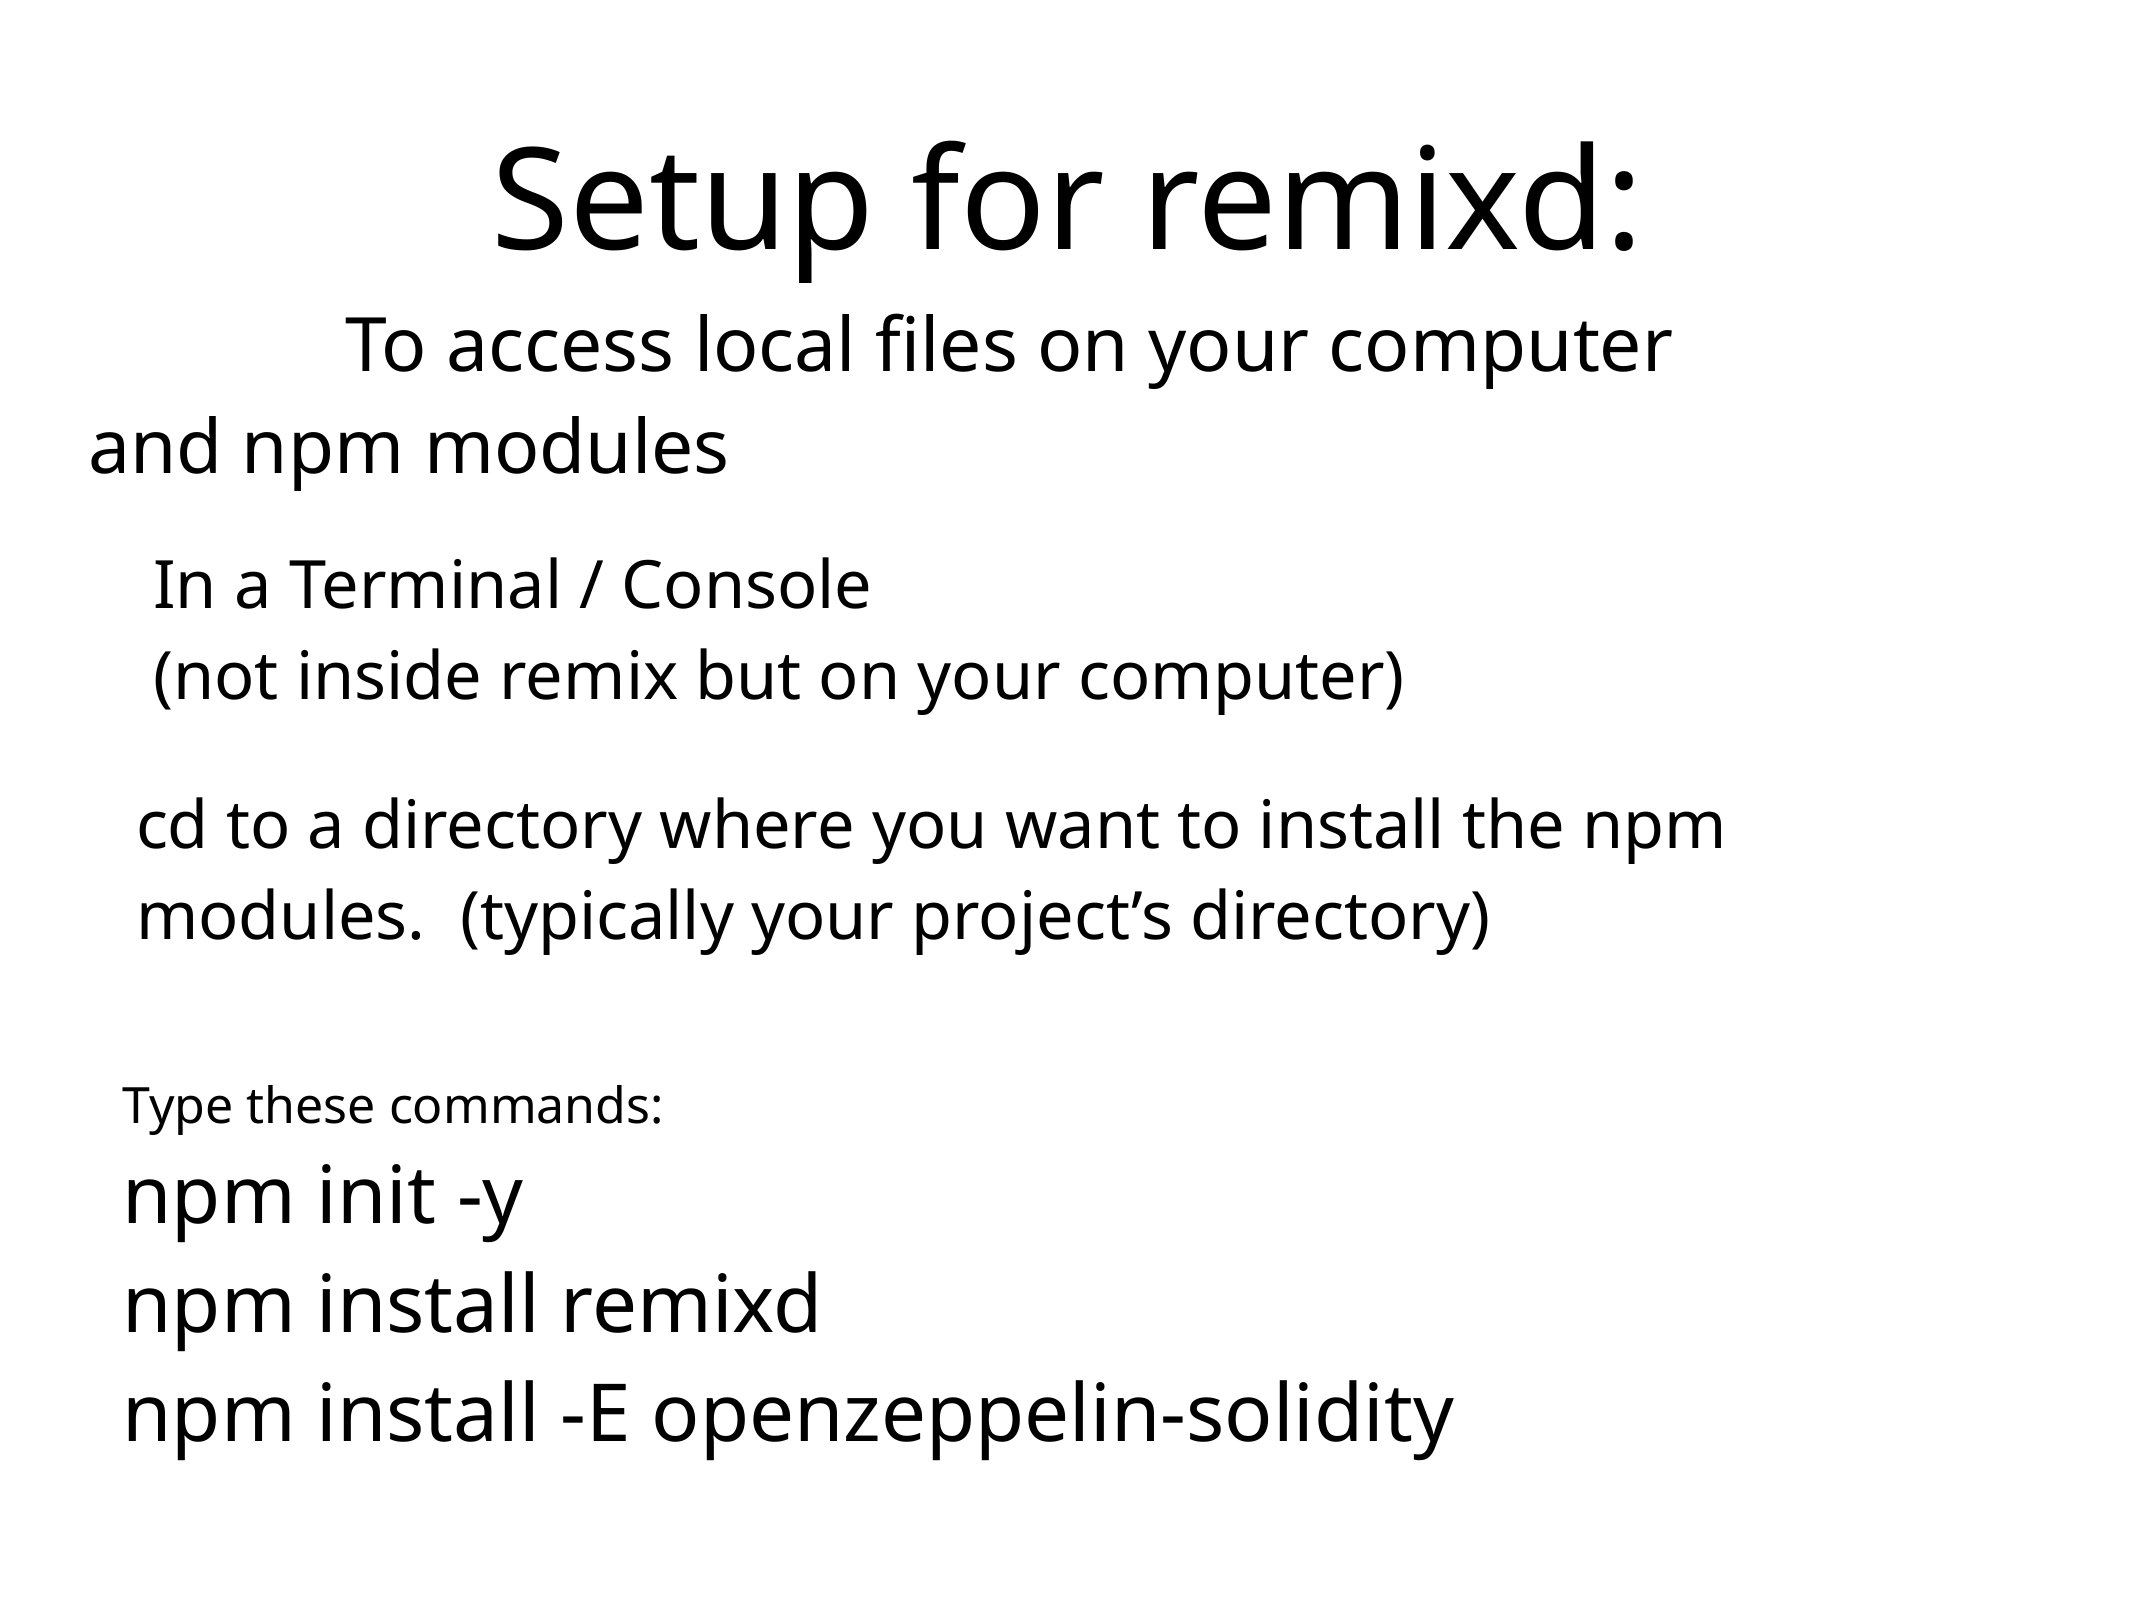

Setup for remixd:
To access local files on your computer
and npm modules
In a Terminal / Console
(not inside remix but on your computer)
cd to a directory where you want to install the npm modules. (typically your project’s directory)
Type these commands:
npm init -y
npm install remixd
npm install -E openzeppelin-solidity